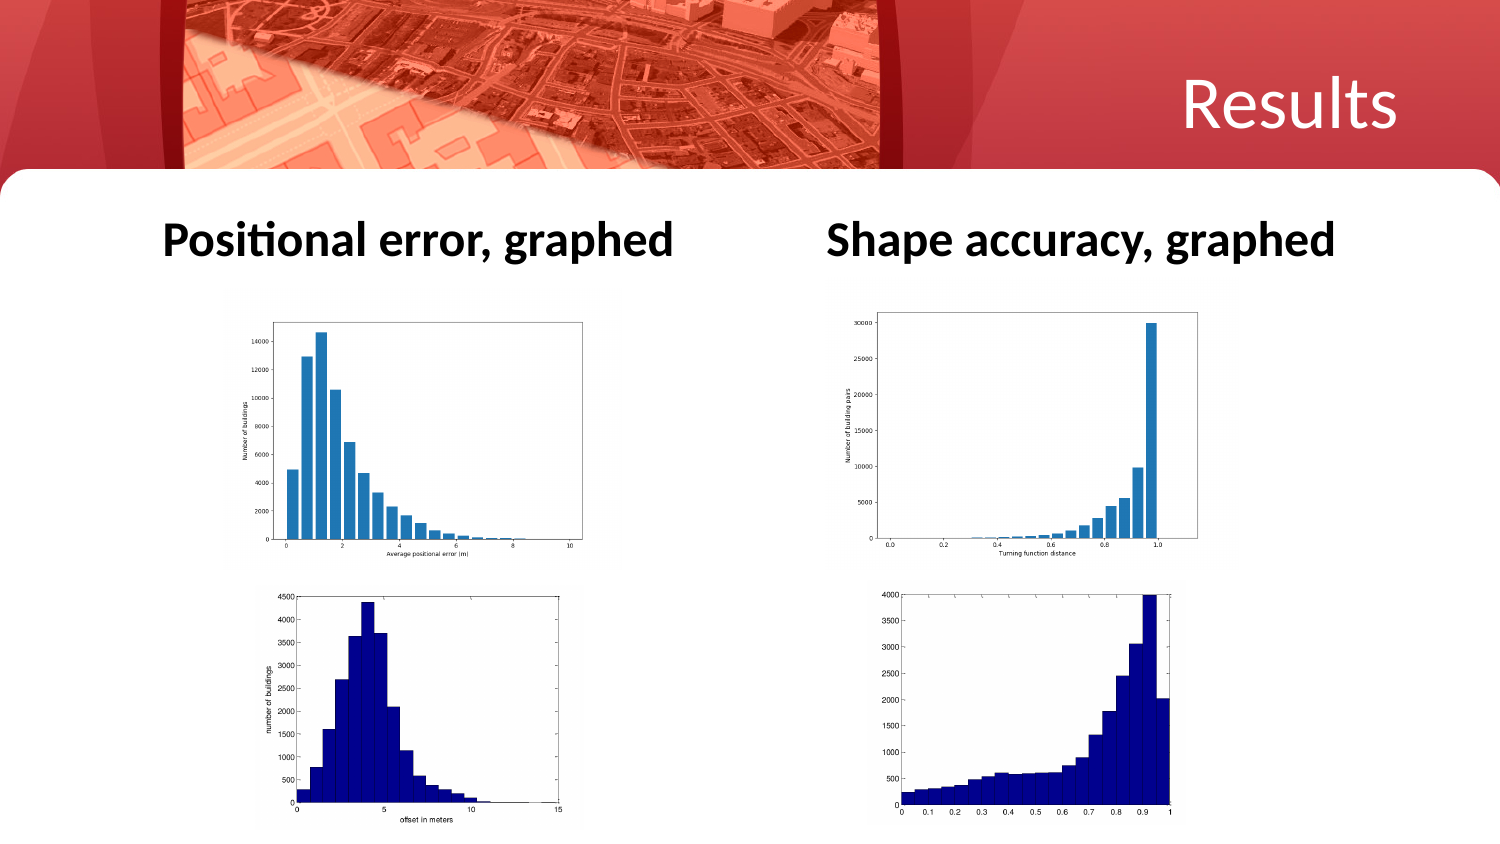

# Results
Positional error, graphed
Shape accuracy, graphed